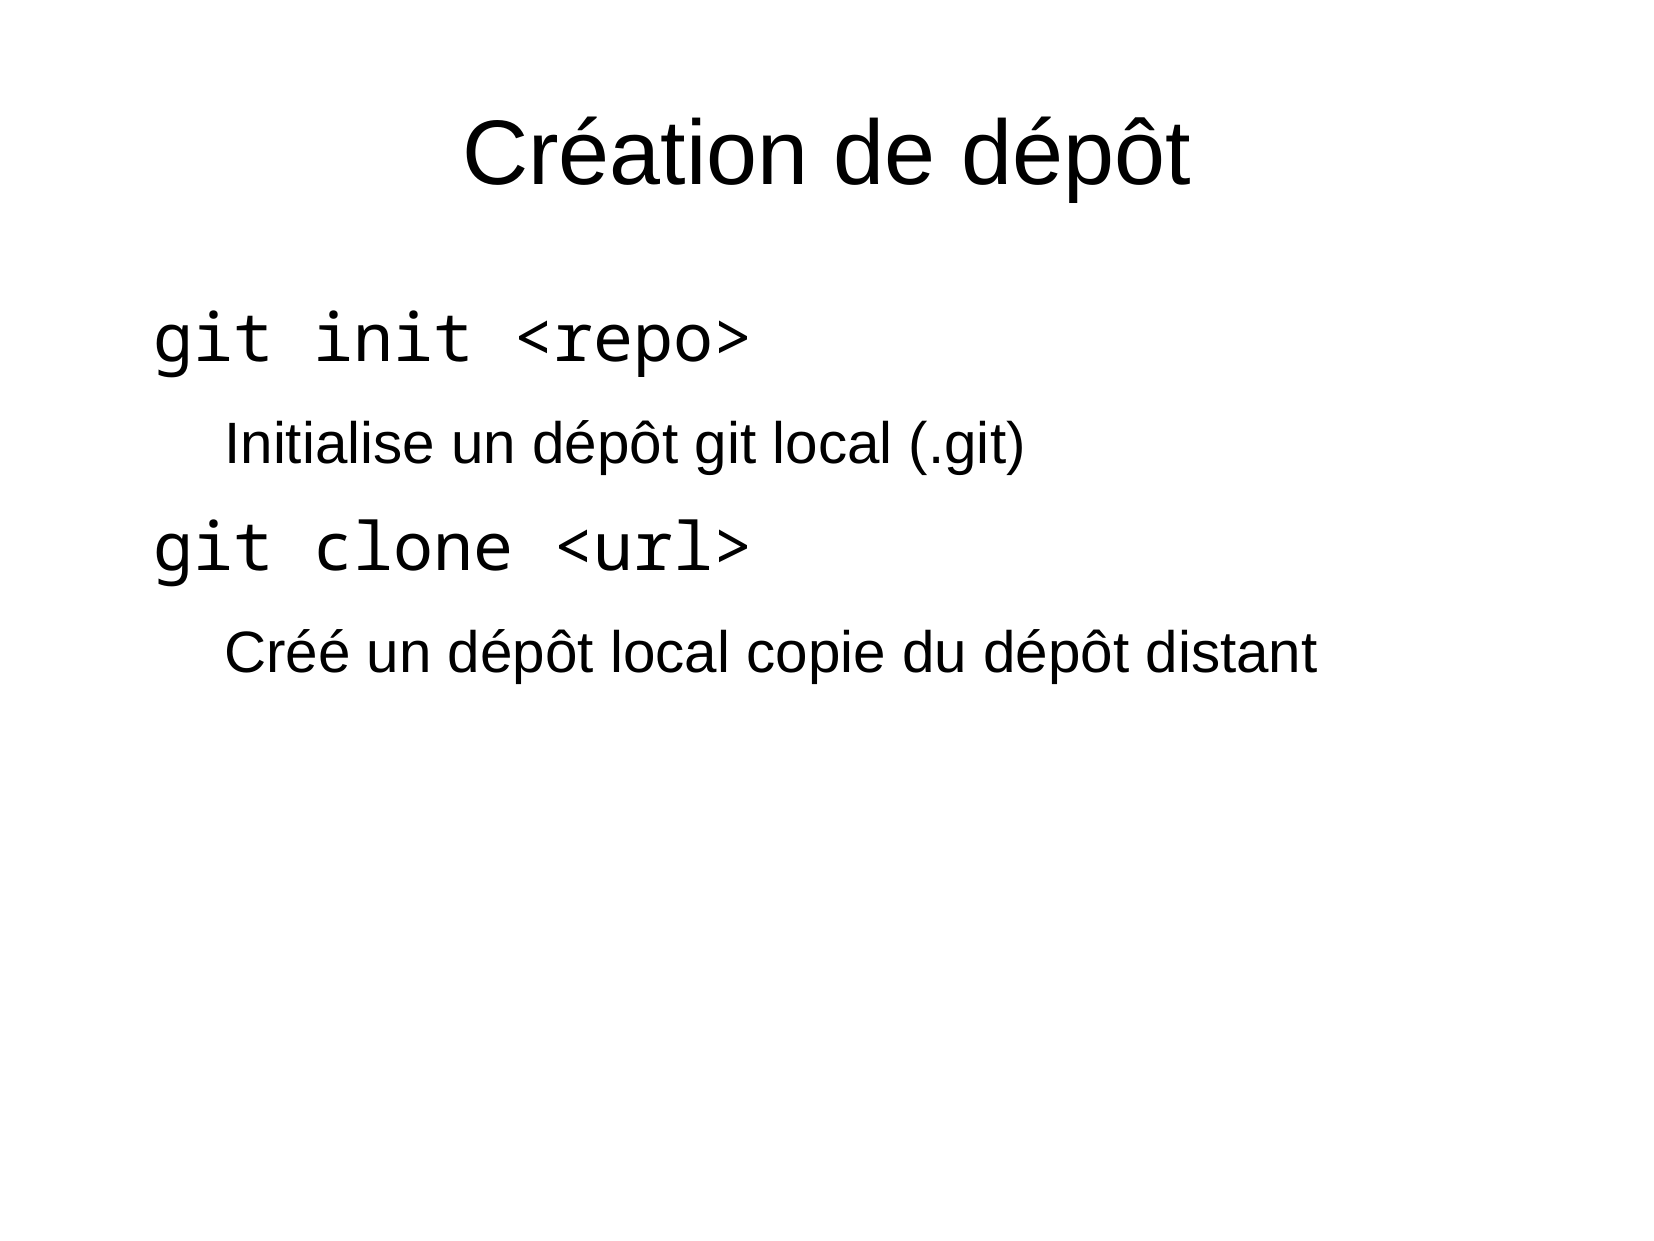

# Création de dépôt
git init <repo>
Initialise un dépôt git local (.git)
git clone <url>
Créé un dépôt local copie du dépôt distant